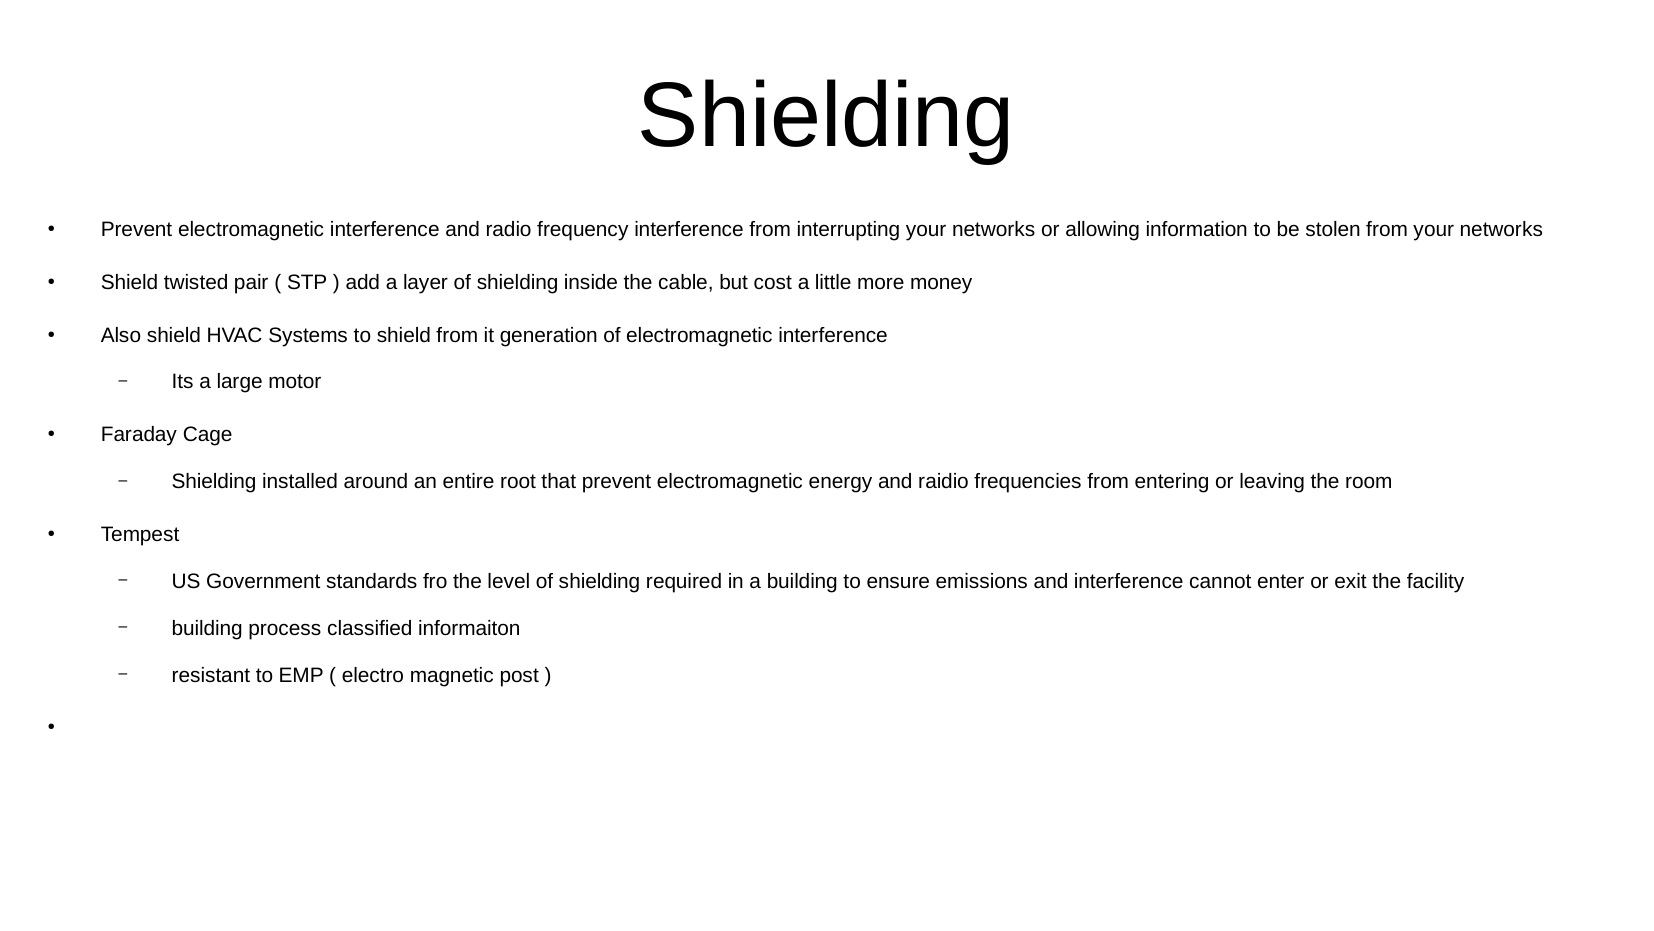

# Shielding
Prevent electromagnetic interference and radio frequency interference from interrupting your networks or allowing information to be stolen from your networks
Shield twisted pair ( STP ) add a layer of shielding inside the cable, but cost a little more money
Also shield HVAC Systems to shield from it generation of electromagnetic interference
Its a large motor
Faraday Cage
Shielding installed around an entire root that prevent electromagnetic energy and raidio frequencies from entering or leaving the room
Tempest
US Government standards fro the level of shielding required in a building to ensure emissions and interference cannot enter or exit the facility
building process classified informaiton
resistant to EMP ( electro magnetic post )